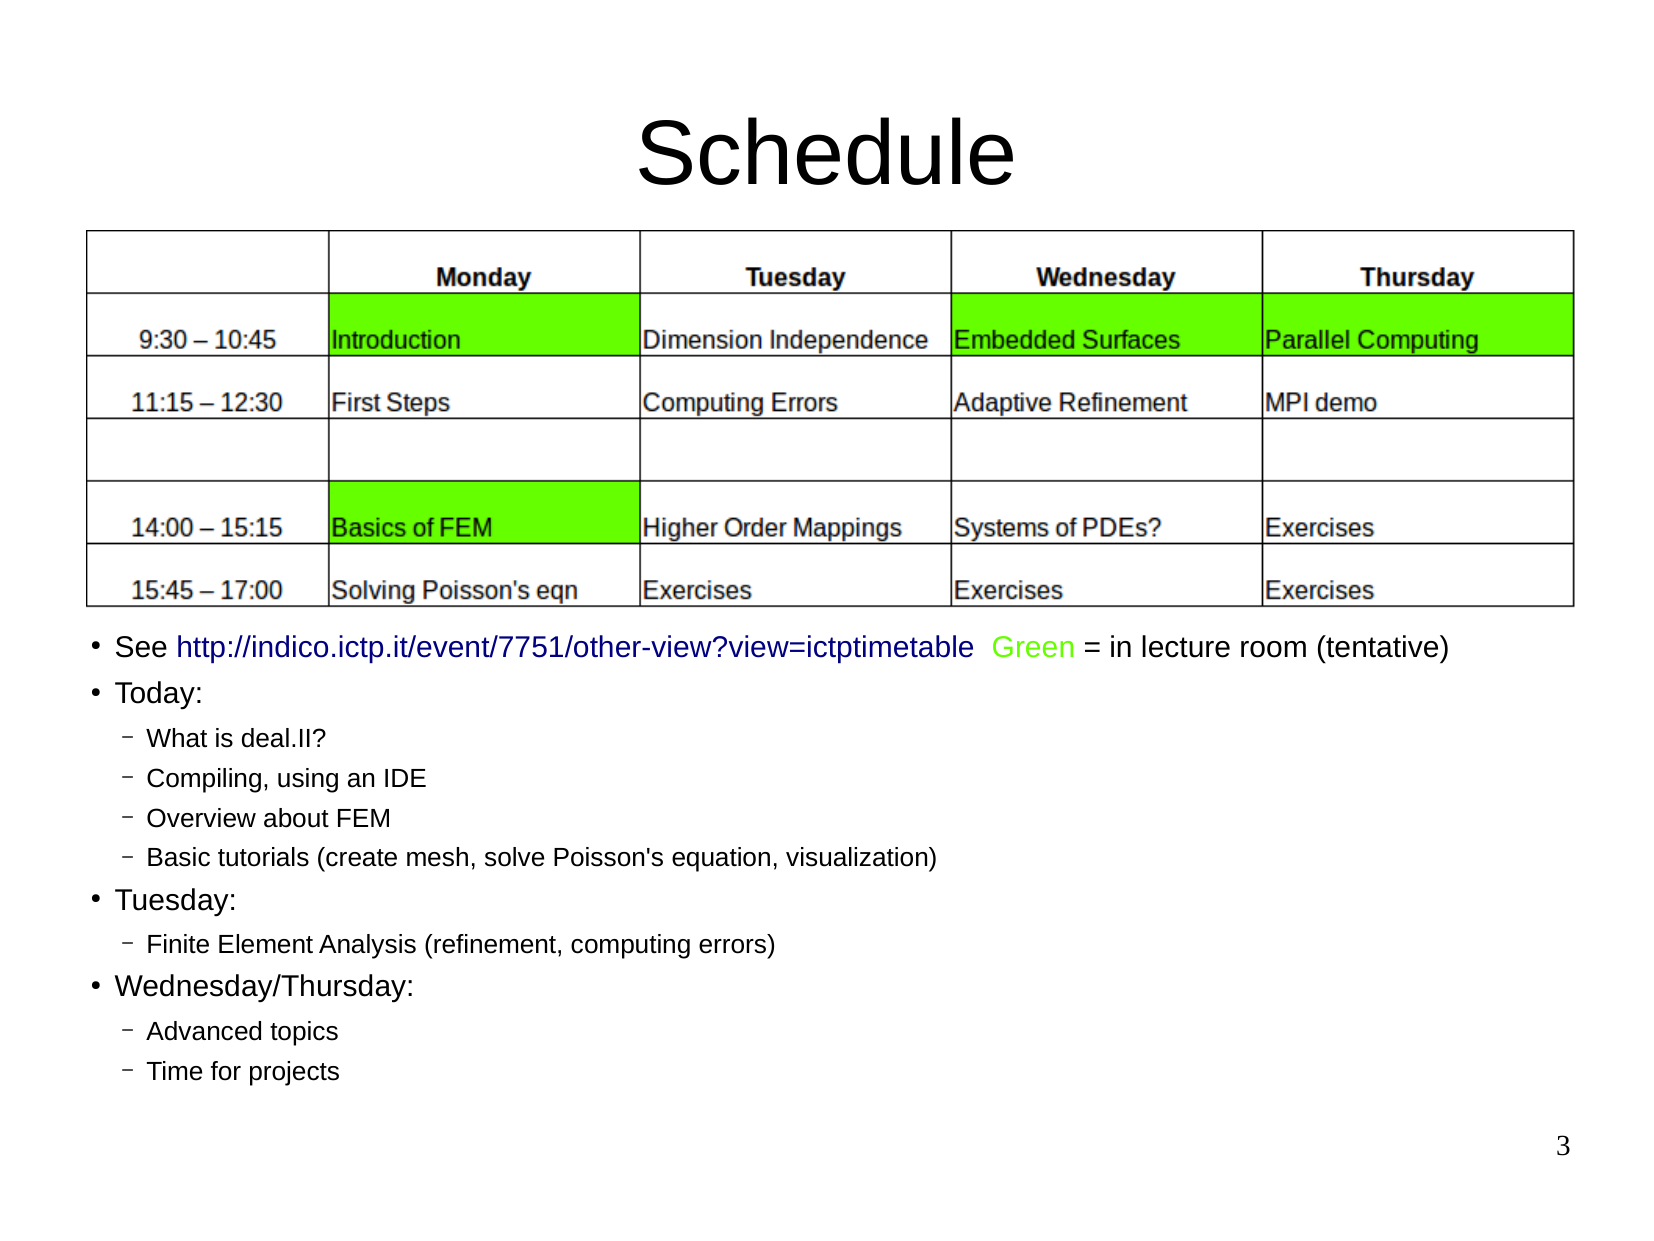

# Schedule
See http://indico.ictp.it/event/7751/other-view?view=ictptimetable Green = in lecture room (tentative)
Today:
What is deal.II?
Compiling, using an IDE
Overview about FEM
Basic tutorials (create mesh, solve Poisson's equation, visualization)
Tuesday:
Finite Element Analysis (refinement, computing errors)
Wednesday/Thursday:
Advanced topics
Time for projects
3